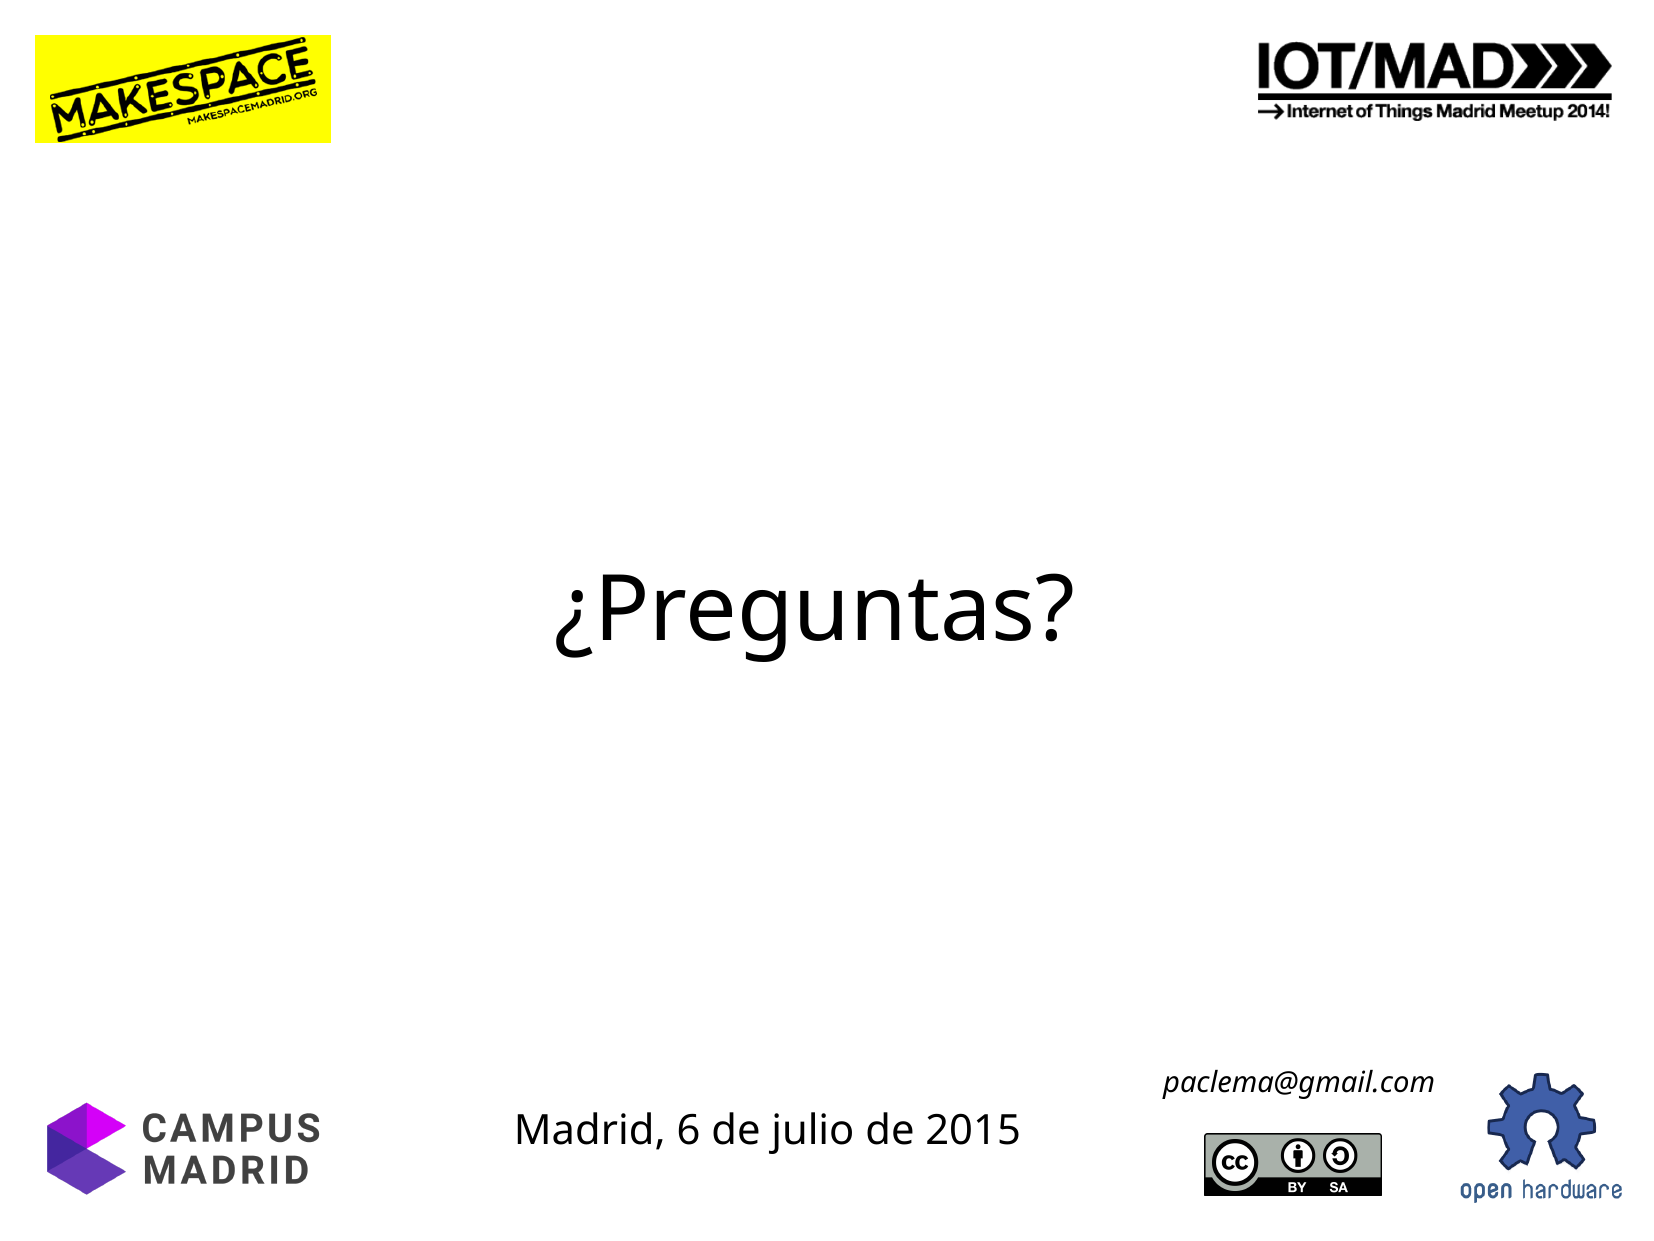

# ¿Preguntas?
paclema@gmail.com
Madrid, 6 de julio de 2015